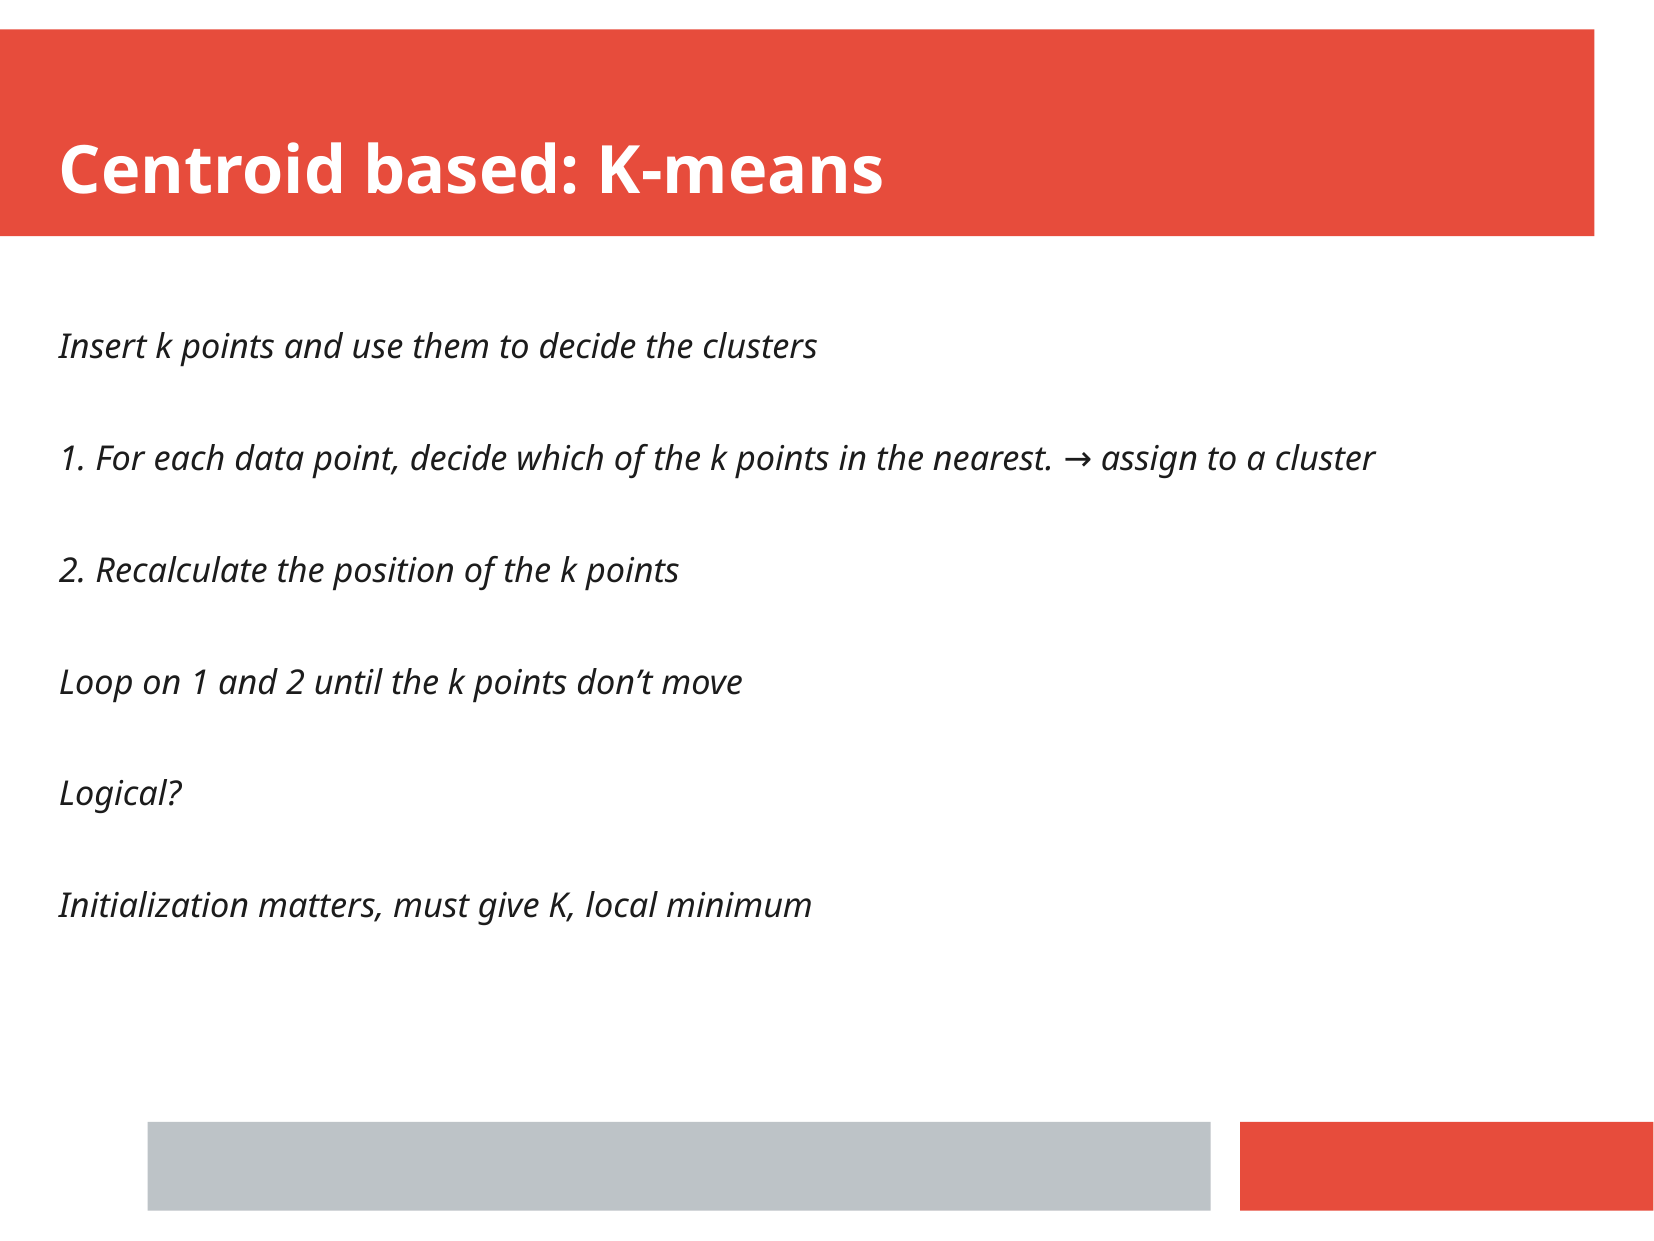

Centroid based: K-means
Insert k points and use them to decide the clusters
1. For each data point, decide which of the k points in the nearest. → assign to a cluster
2. Recalculate the position of the k points
Loop on 1 and 2 until the k points don’t move
Logical?
Initialization matters, must give K, local minimum